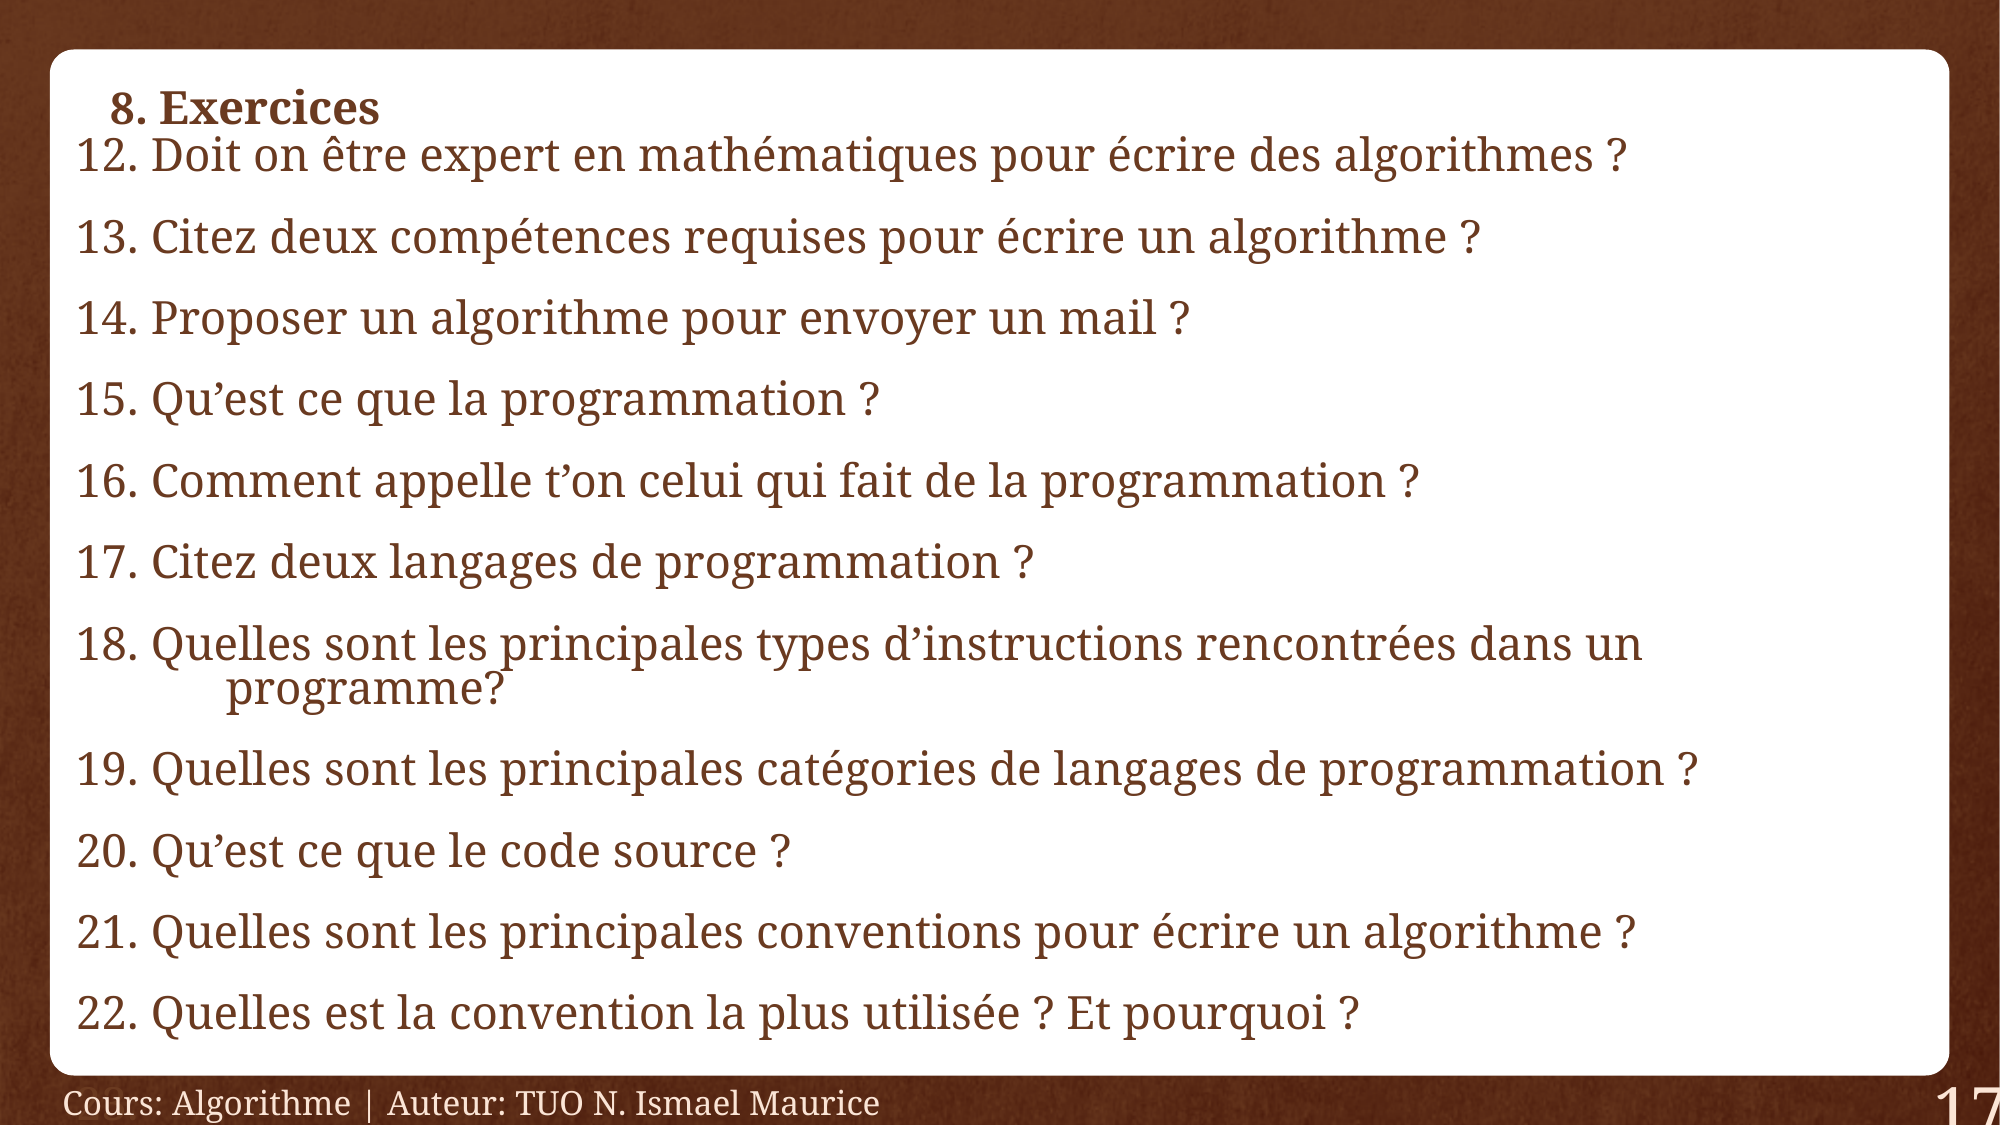

8. Exercices
# Doit on être expert en mathématiques pour écrire des algorithmes ?
Citez deux compétences requises pour écrire un algorithme ?
Proposer un algorithme pour envoyer un mail ?
Qu’est ce que la programmation ?
Comment appelle t’on celui qui fait de la programmation ?
Citez deux langages de programmation ?
Quelles sont les principales types d’instructions rencontrées dans un programme?
Quelles sont les principales catégories de langages de programmation ?
Qu’est ce que le code source ?
Quelles sont les principales conventions pour écrire un algorithme ?
Quelles est la convention la plus utilisée ? Et pourquoi ?
Cours: Algorithme | Auteur: TUO N. Ismael Maurice